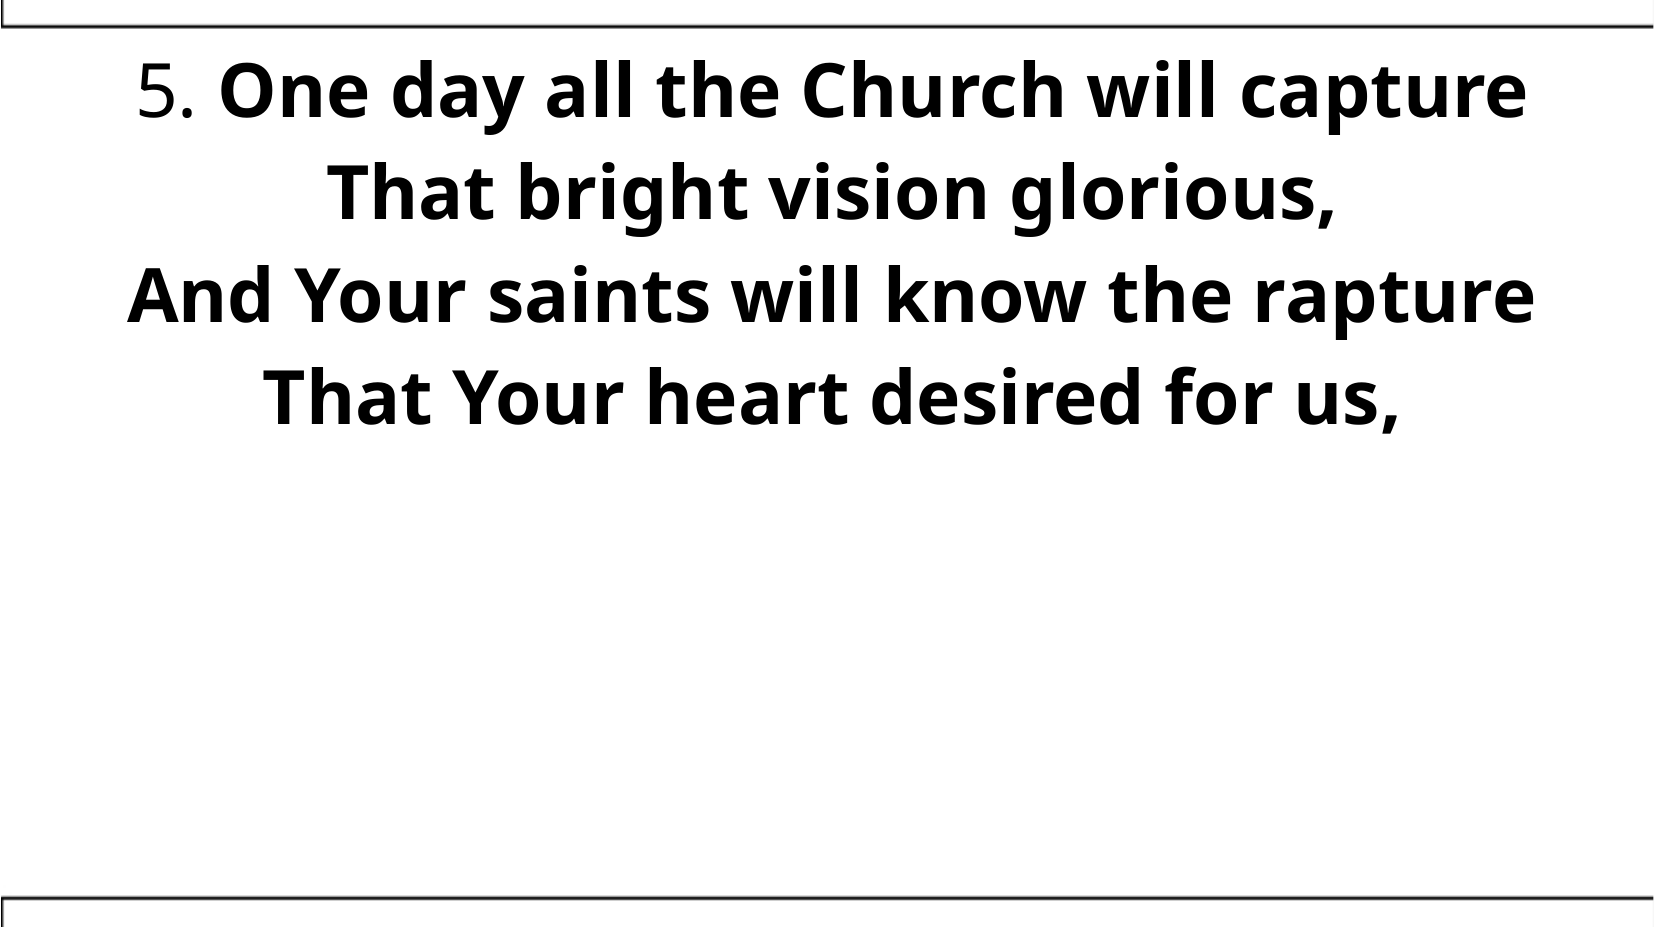

5. One day all the Church will capture
That bright vision glorious,
And Your saints will know the rapture
That Your heart desired for us,